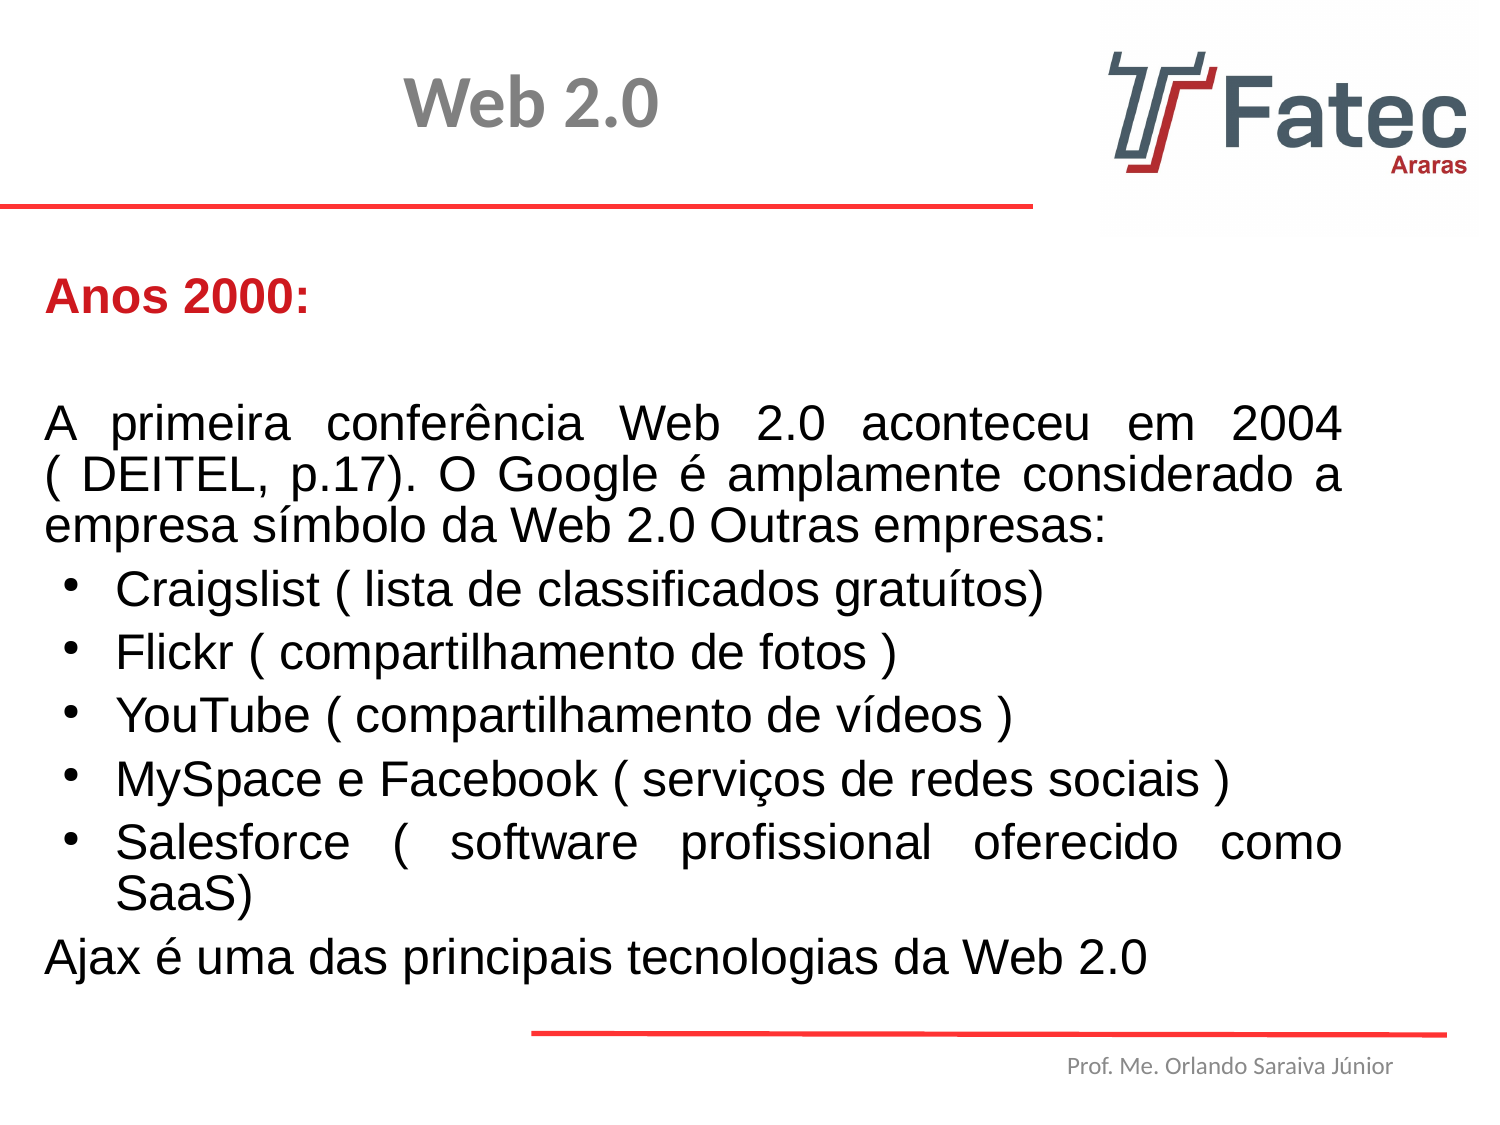

Web 2.0
# Anos 2000:
A primeira conferência Web 2.0 aconteceu em 2004 ( DEITEL, p.17). O Google é amplamente considerado a empresa símbolo da Web 2.0 Outras empresas:
Craigslist ( lista de classificados gratuítos)
Flickr ( compartilhamento de fotos )
YouTube ( compartilhamento de vídeos )
MySpace e Facebook ( serviços de redes sociais )
Salesforce ( software profissional oferecido como SaaS)
Ajax é uma das principais tecnologias da Web 2.0